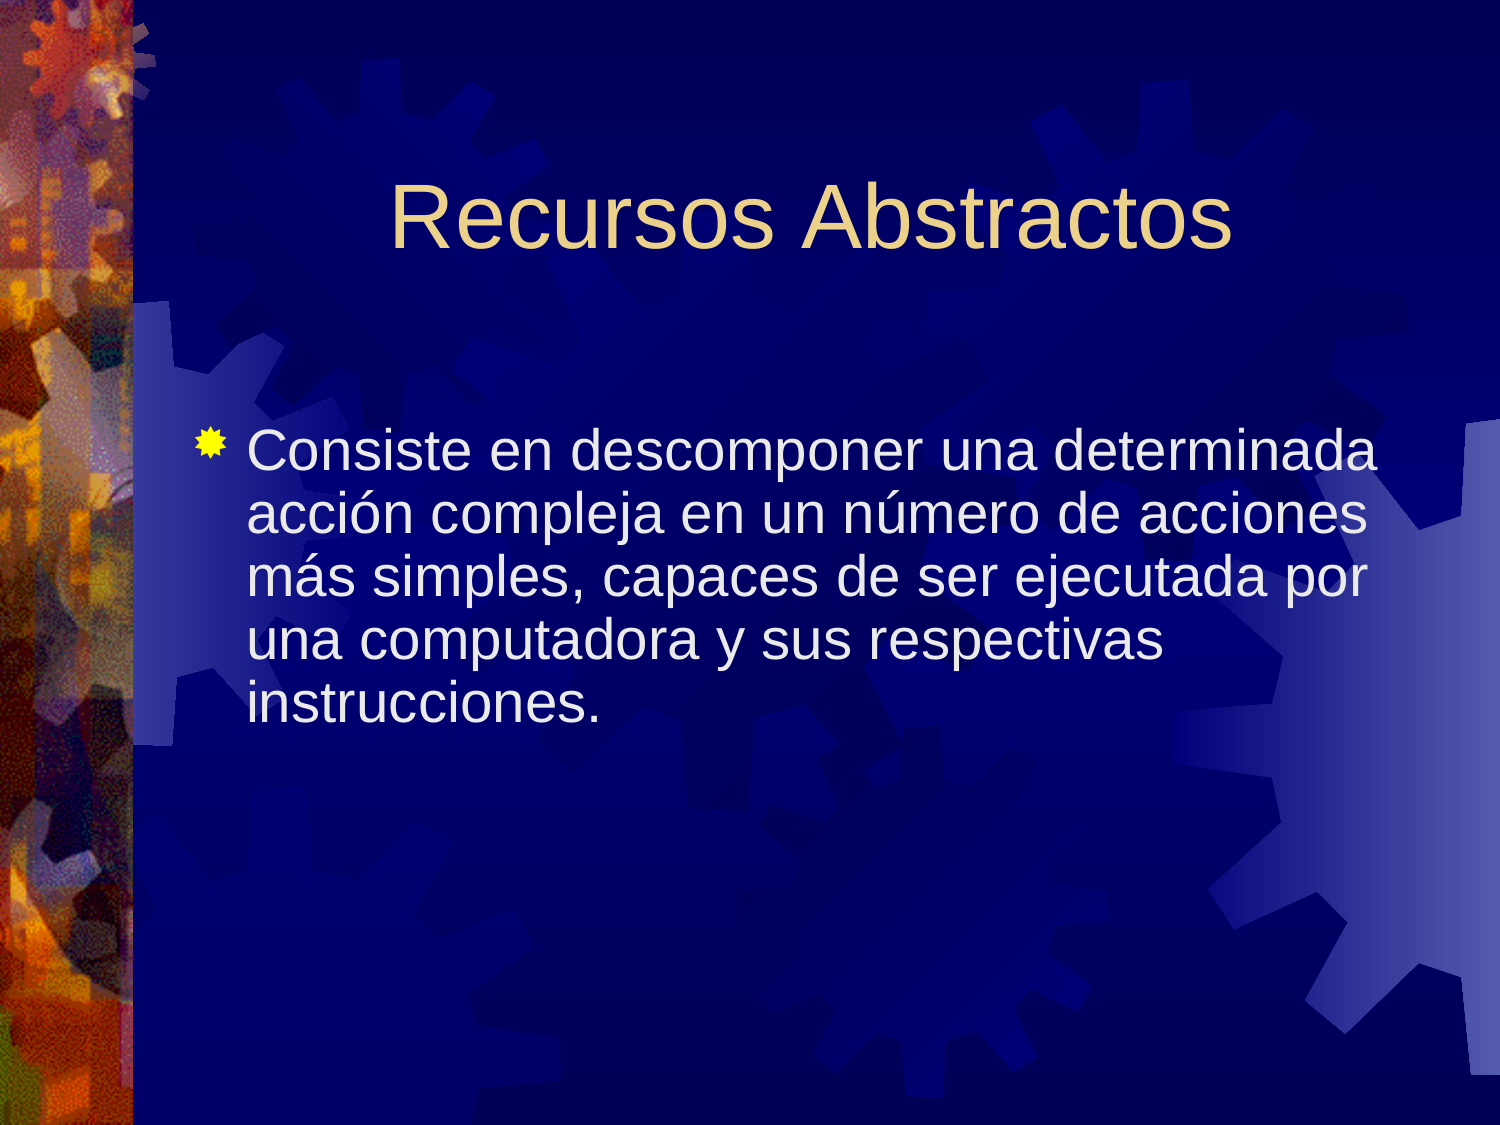

Recursos Abstractos
Consiste en descomponer una determinada acción compleja en un número de acciones más simples, capaces de ser ejecutada por una computadora y sus respectivas instrucciones.